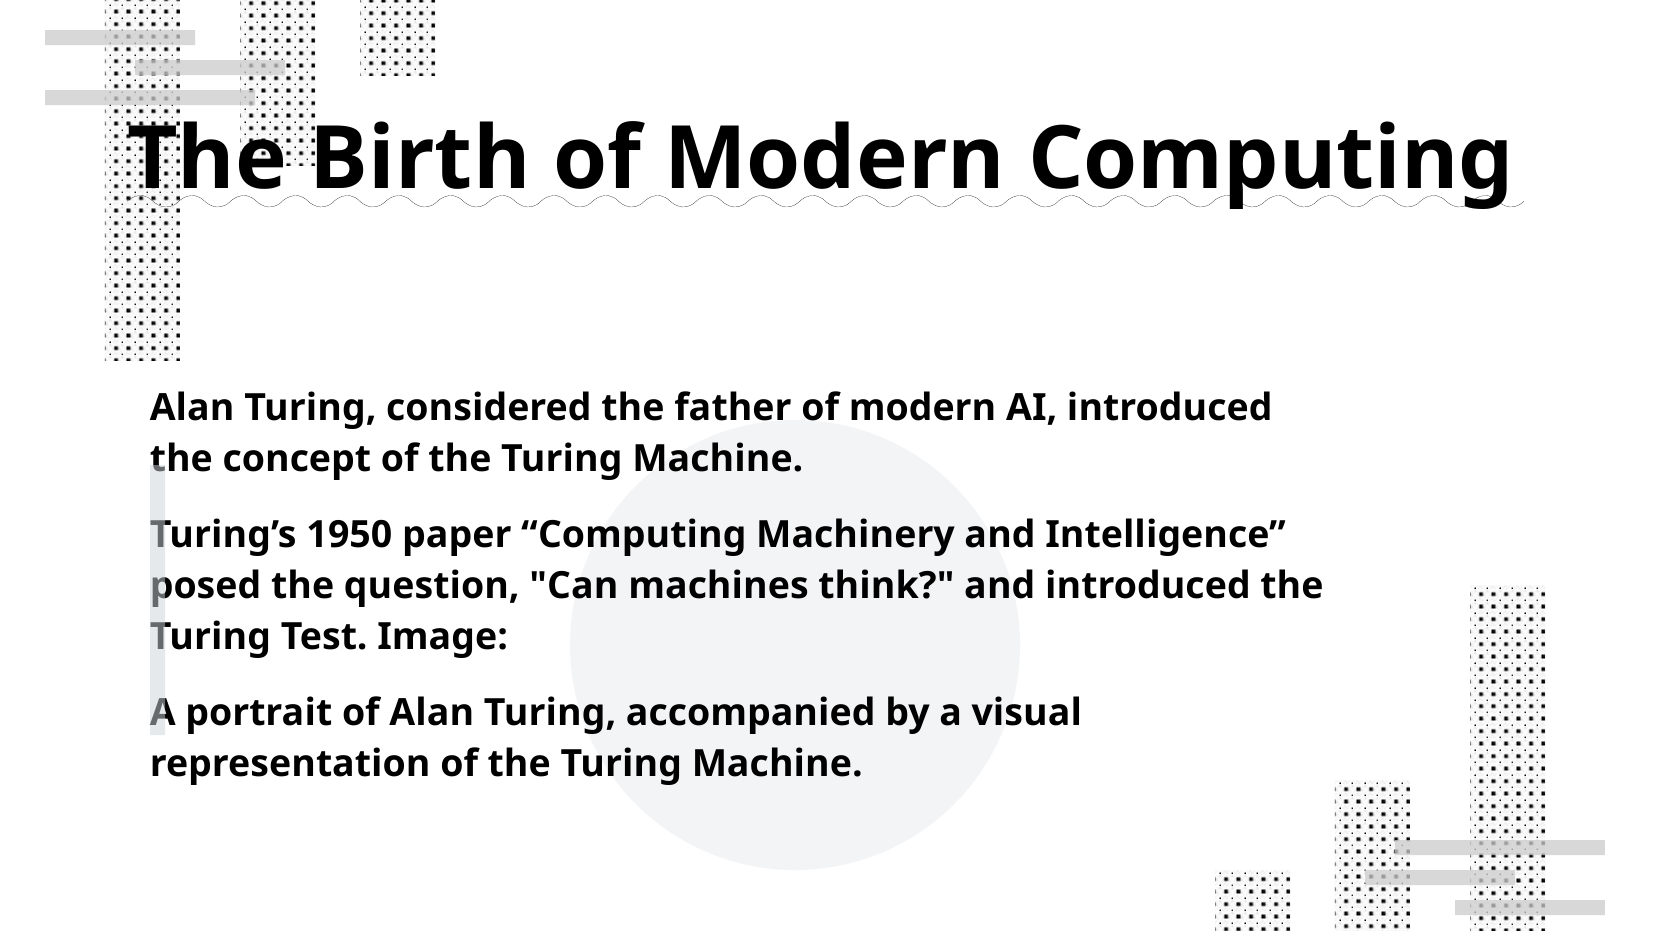

# The Birth of Modern Computing
Alan Turing, considered the father of modern AI, introduced the concept of the Turing Machine.
Turing’s 1950 paper “Computing Machinery and Intelligence” posed the question, "Can machines think?" and introduced the Turing Test. Image:
A portrait of Alan Turing, accompanied by a visual representation of the Turing Machine.